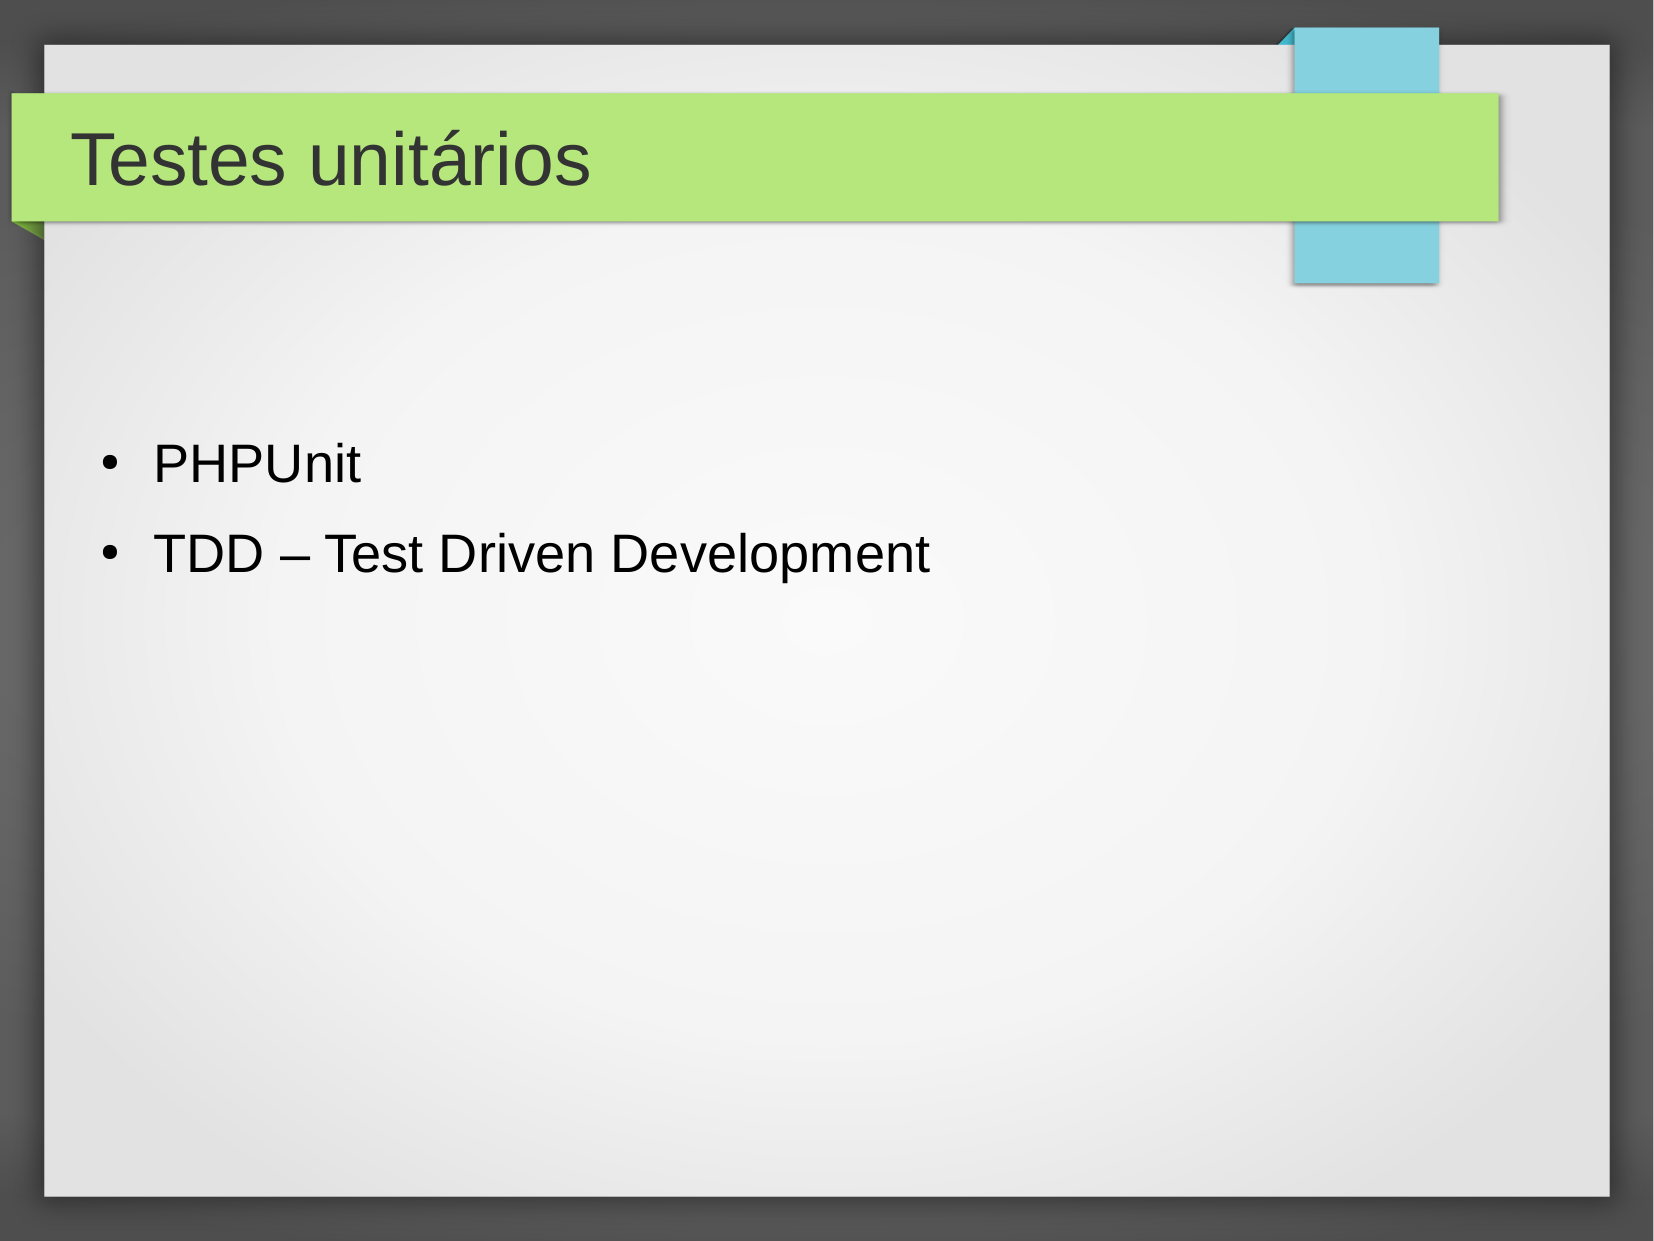

# Testes unitários
PHPUnit
TDD – Test Driven Development